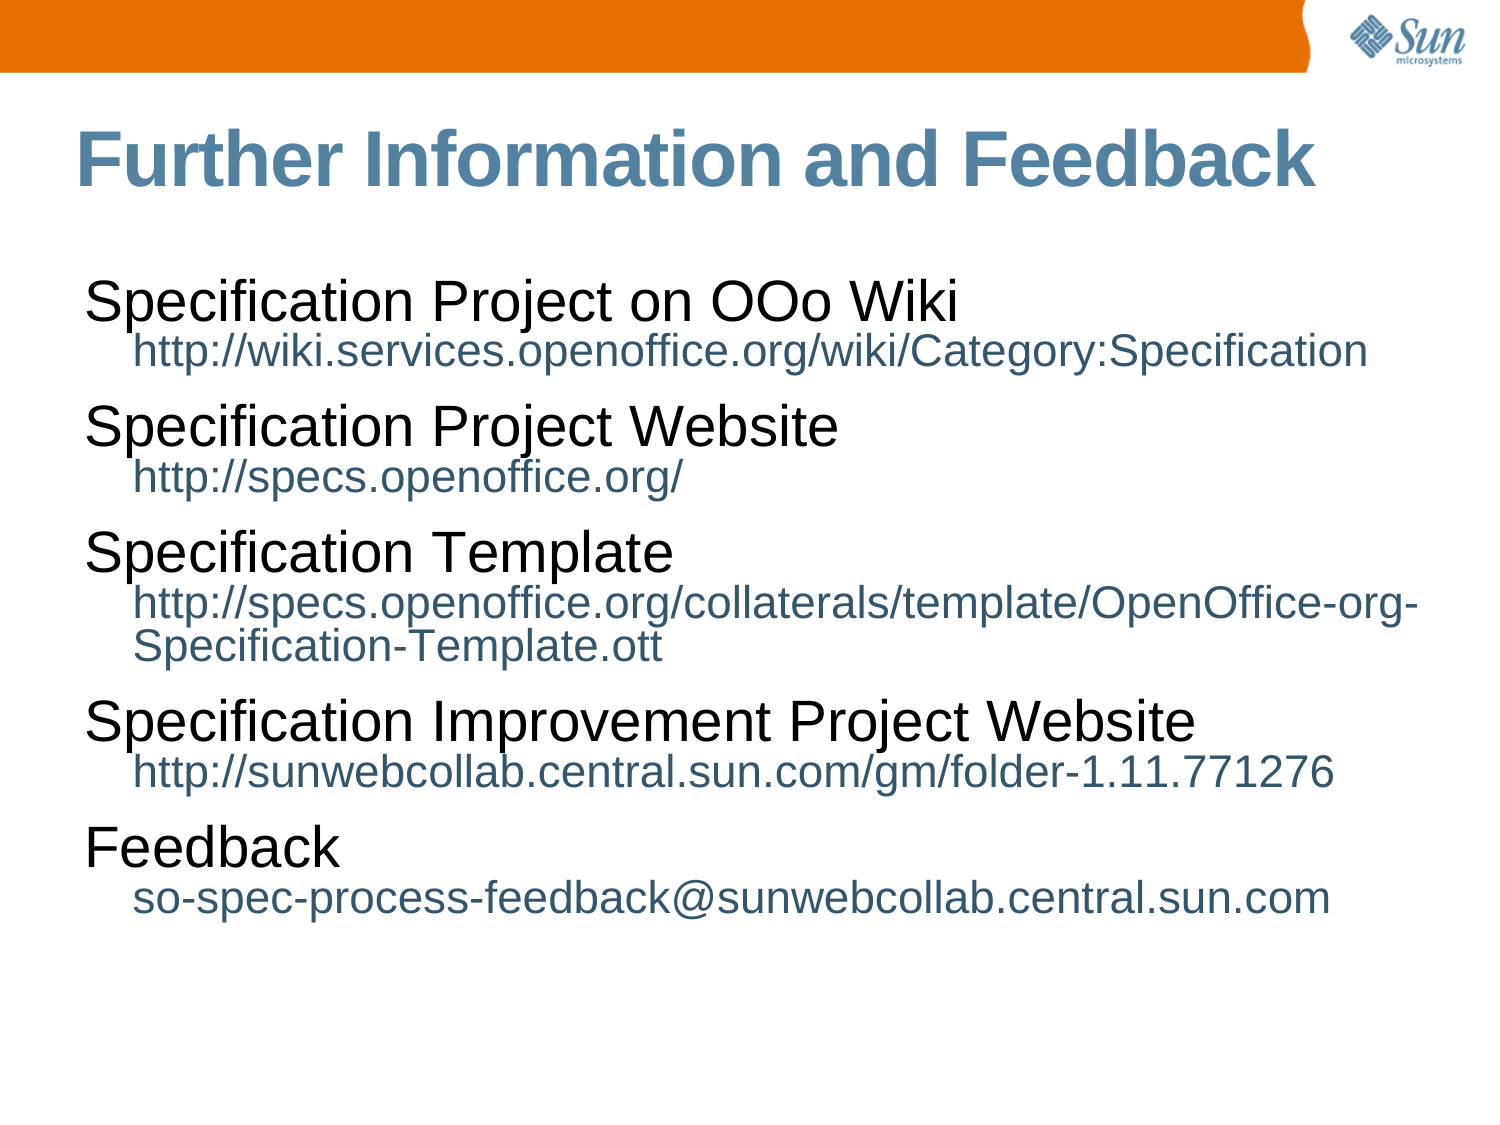

# Further Information and Feedback
Specification Project on OOo Wiki
http://wiki.services.openoffice.org/wiki/Category:Specification
Specification Project Website
http://specs.openoffice.org/
Specification Template
http://specs.openoffice.org/collaterals/template/OpenOffice-org-Specification-Template.ott
Specification Improvement Project Website
http://sunwebcollab.central.sun.com/gm/folder-1.11.771276
Feedback
so-spec-process-feedback@sunwebcollab.central.sun.com